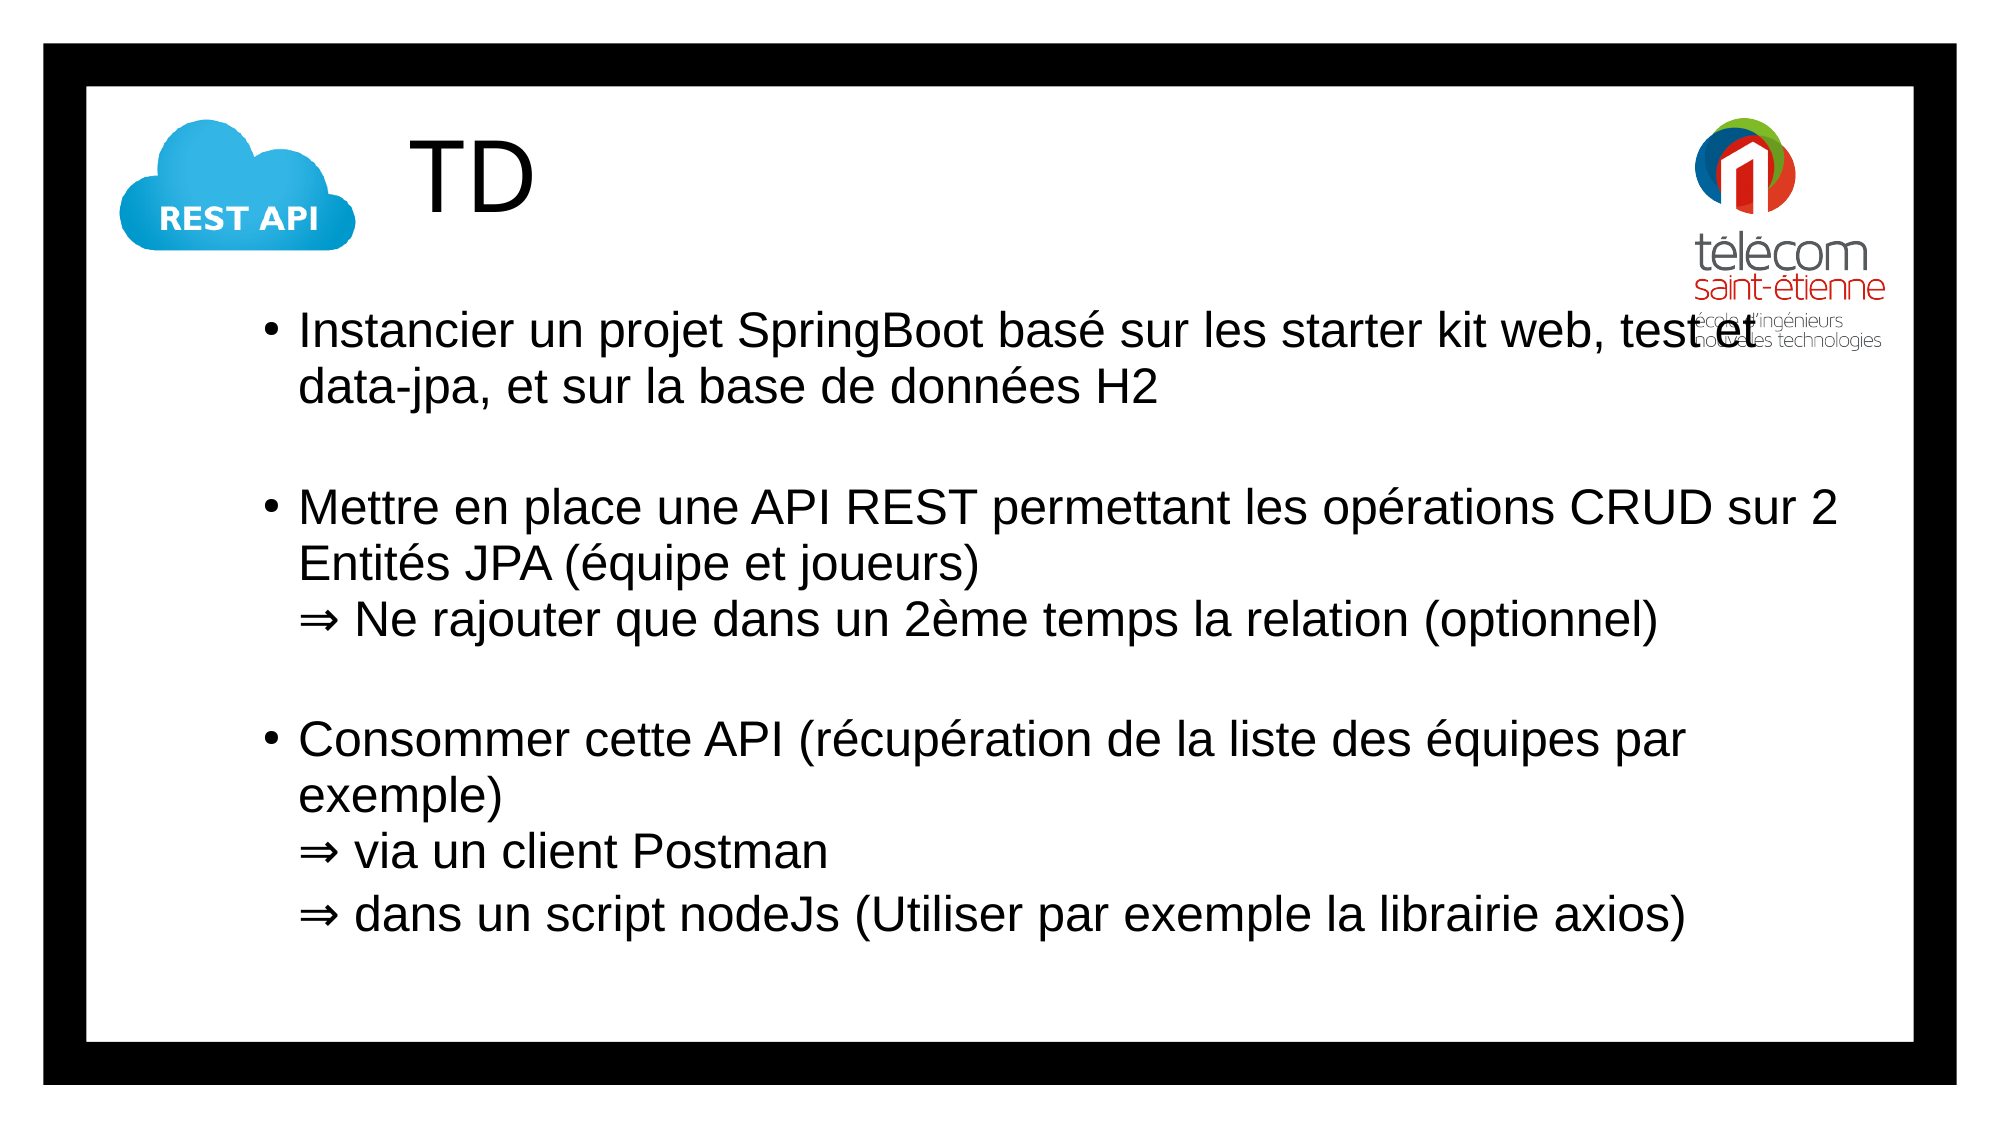

# TD
Instancier un projet SpringBoot basé sur les starter kit web, test et data-jpa, et sur la base de données H2
Mettre en place une API REST permettant les opérations CRUD sur 2 Entités JPA (équipe et joueurs)
⇒ Ne rajouter que dans un 2ème temps la relation (optionnel)
Consommer cette API (récupération de la liste des équipes par exemple)
⇒ via un client Postman
⇒ dans un script nodeJs (Utiliser par exemple la librairie axios)